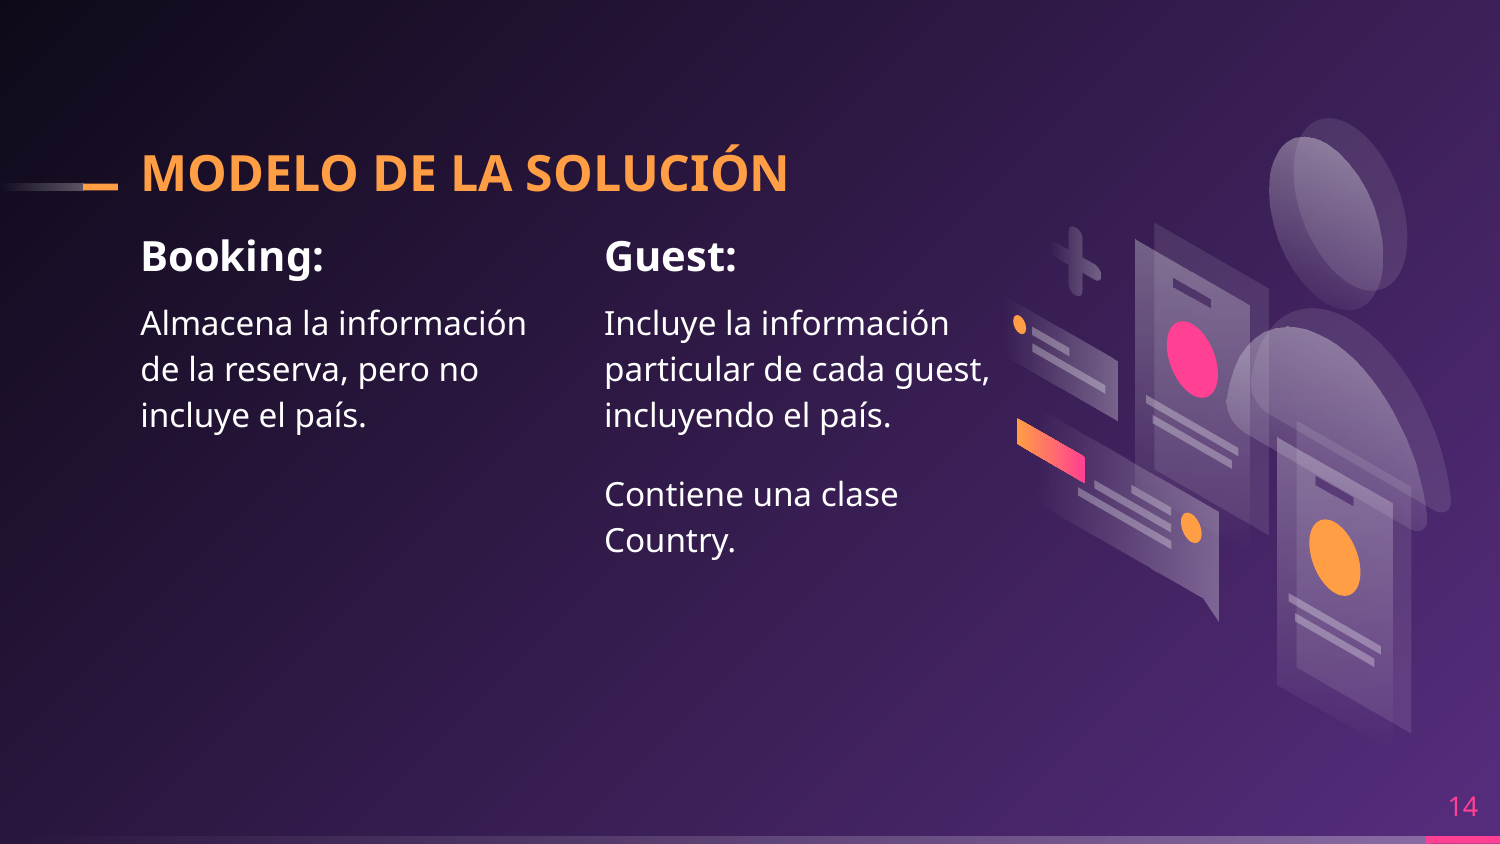

MODELO DE LA SOLUCIÓN
# Booking:
Almacena la información de la reserva, pero no incluye el país.
Guest:
Incluye la información particular de cada guest, incluyendo el país.
Contiene una clase Country.